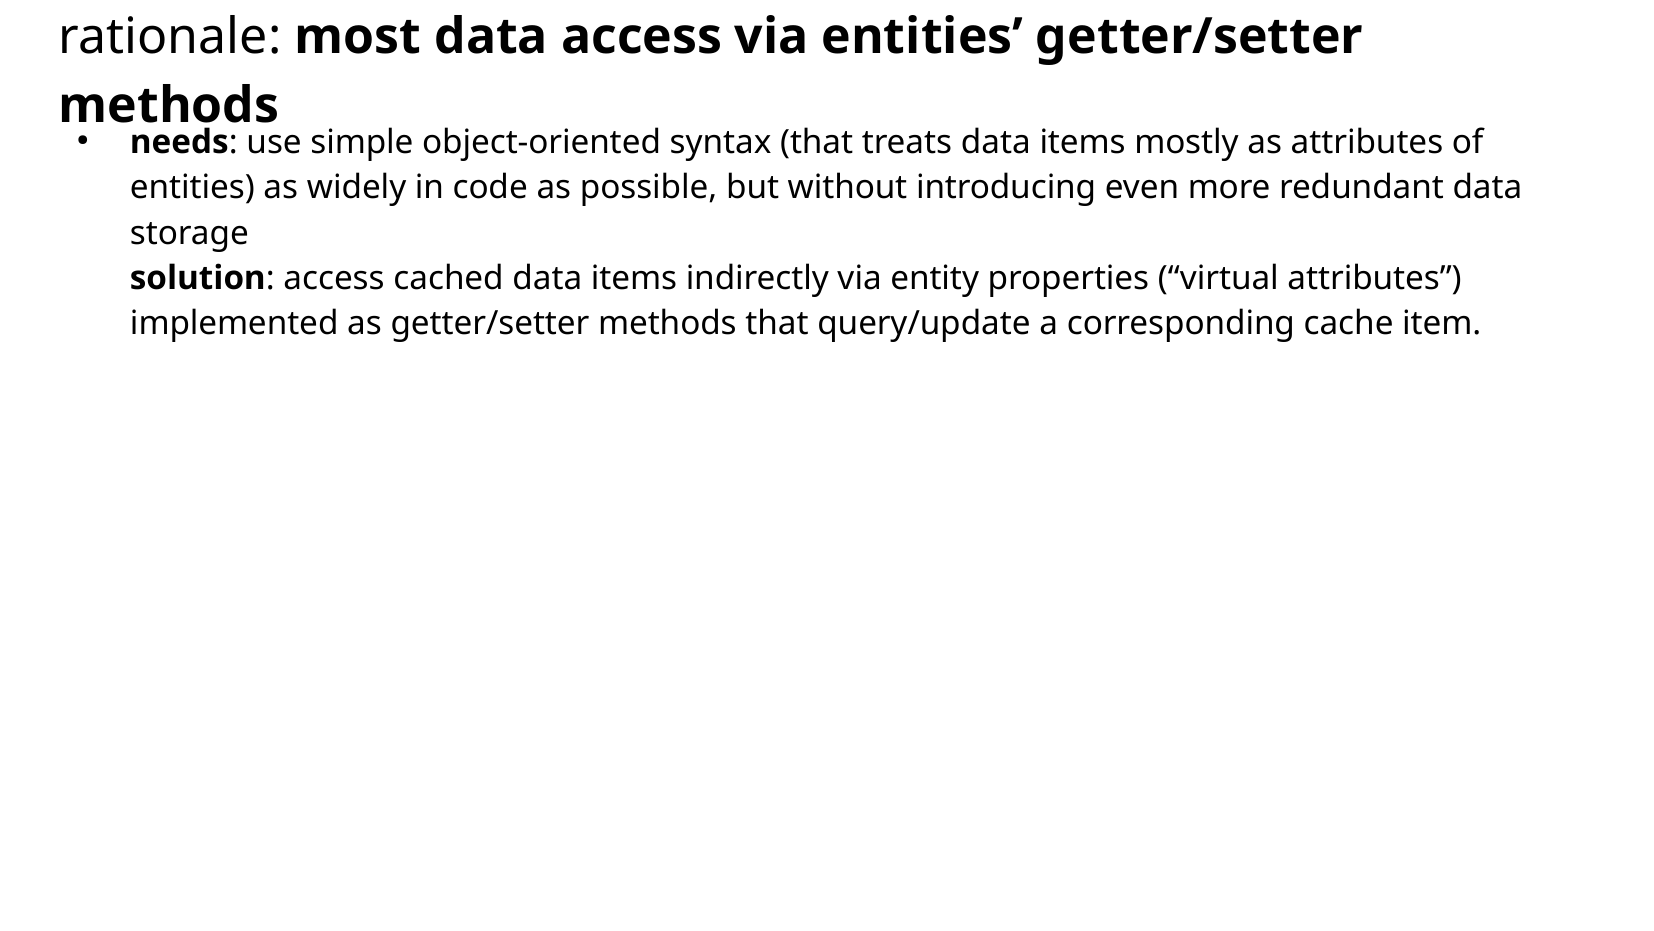

# rationale: most data access via entities’ getter/setter methods
needs: use simple object-oriented syntax (that treats data items mostly as attributes of entities) as widely in code as possible, but without introducing even more redundant data storage
solution: access cached data items indirectly via entity properties (“virtual attributes”) implemented as getter/setter methods that query/update a corresponding cache item.